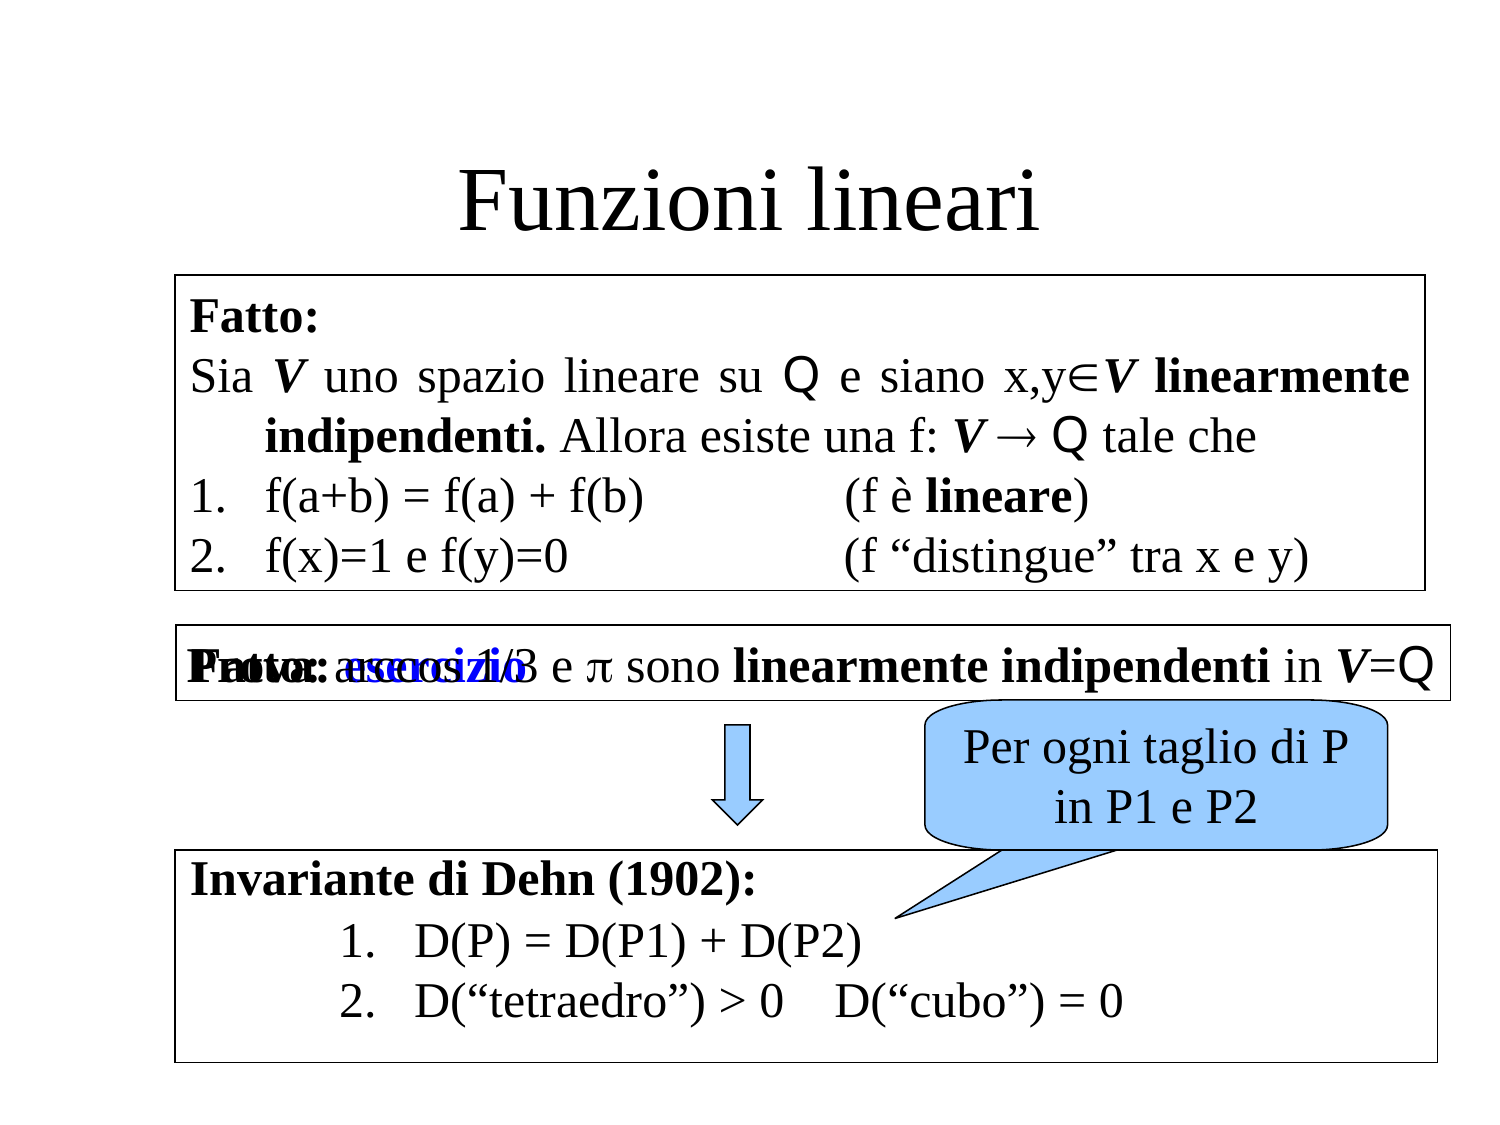

# Funzioni lineari
Fatto:
Sia V uno spazio lineare su Q e siano x,yV linearmente indipendenti. Allora esiste una f: V  Q tale che
f(a+b) = f(a) + f(b) (f è lineare)
f(x)=1 e f(y)=0 (f “distingue” tra x e y)
Prova: esercizio
Fatto: arccos 1/3 e  sono linearmente indipendenti in V=Q
Per ogni taglio di P in P1 e P2
D(P) = D(P1) + D(P2)
D(“tetraedro”) > 0 D(“cubo”) = 0
Invariante di Dehn (1902):